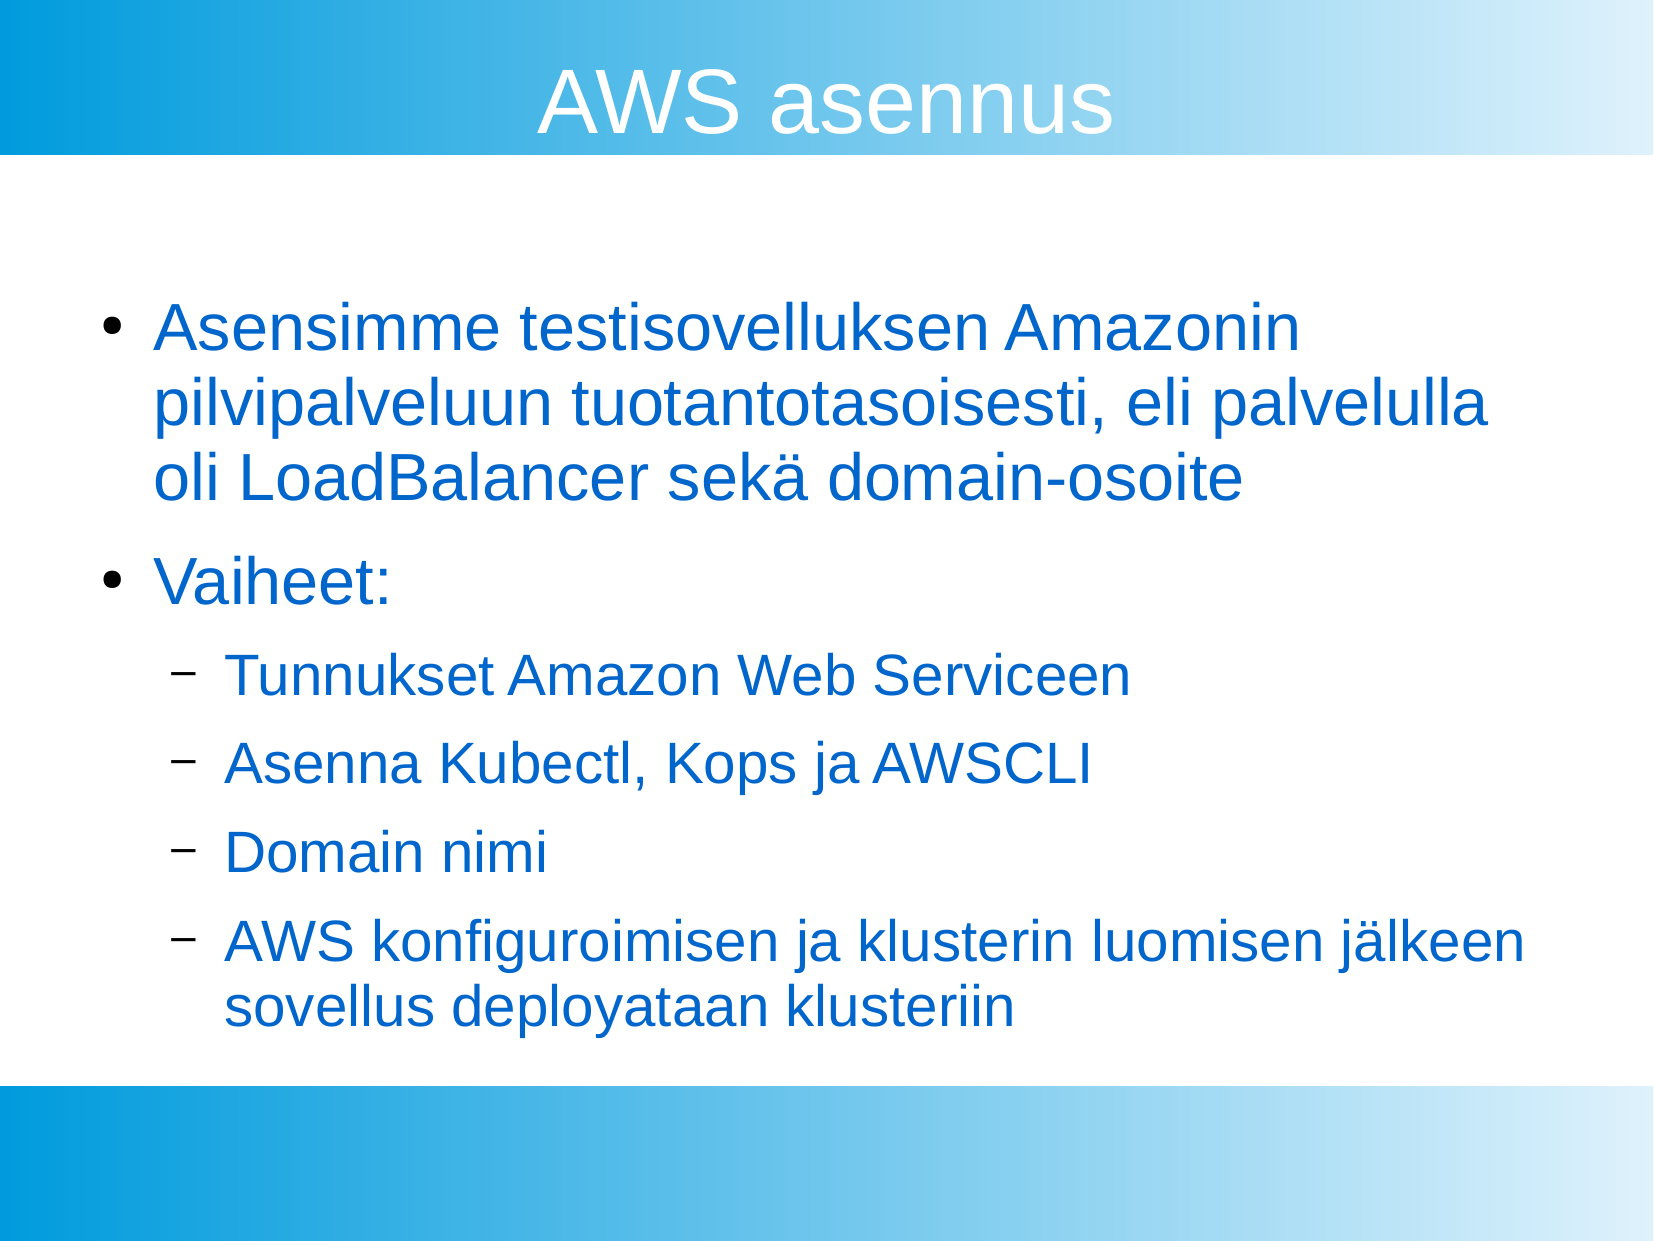

# AWS asennus
Asensimme testisovelluksen Amazonin pilvipalveluun tuotantotasoisesti, eli palvelulla oli LoadBalancer sekä domain-osoite
Vaiheet:
Tunnukset Amazon Web Serviceen
Asenna Kubectl, Kops ja AWSCLI
Domain nimi
AWS konfiguroimisen ja klusterin luomisen jälkeen sovellus deployataan klusteriin